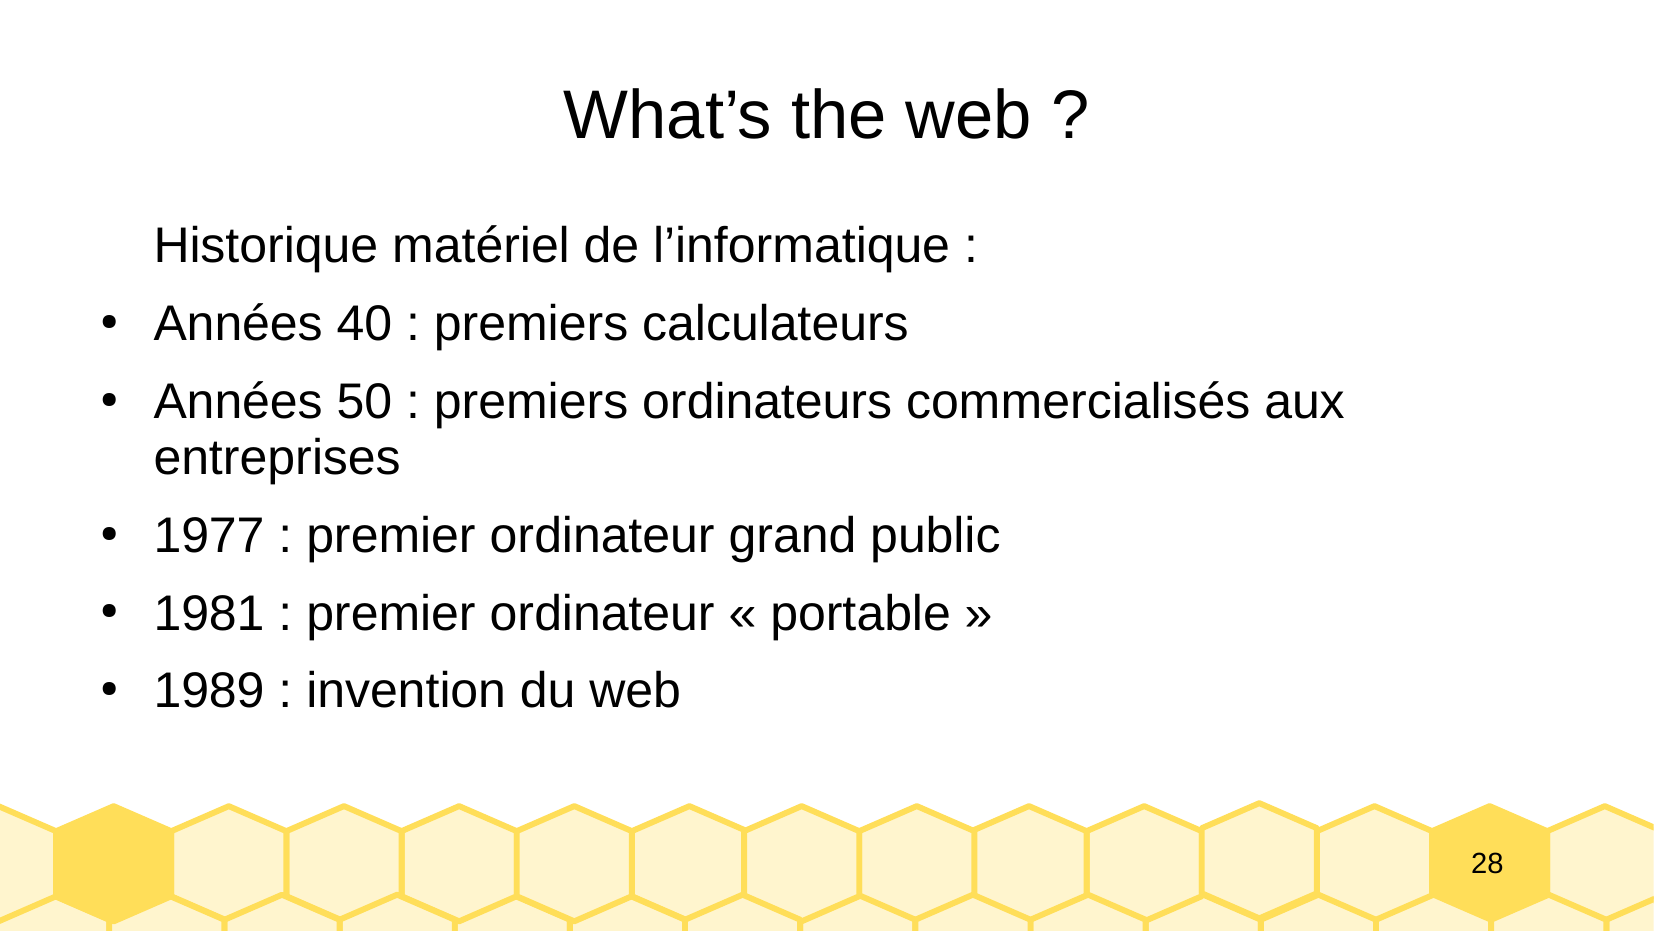

# What’s the web ?
Historique matériel de l’informatique :
Années 40 : premiers calculateurs
Années 50 : premiers ordinateurs commercialisés aux entreprises
1977 : premier ordinateur grand public
1981 : premier ordinateur « portable »
1989 : invention du web